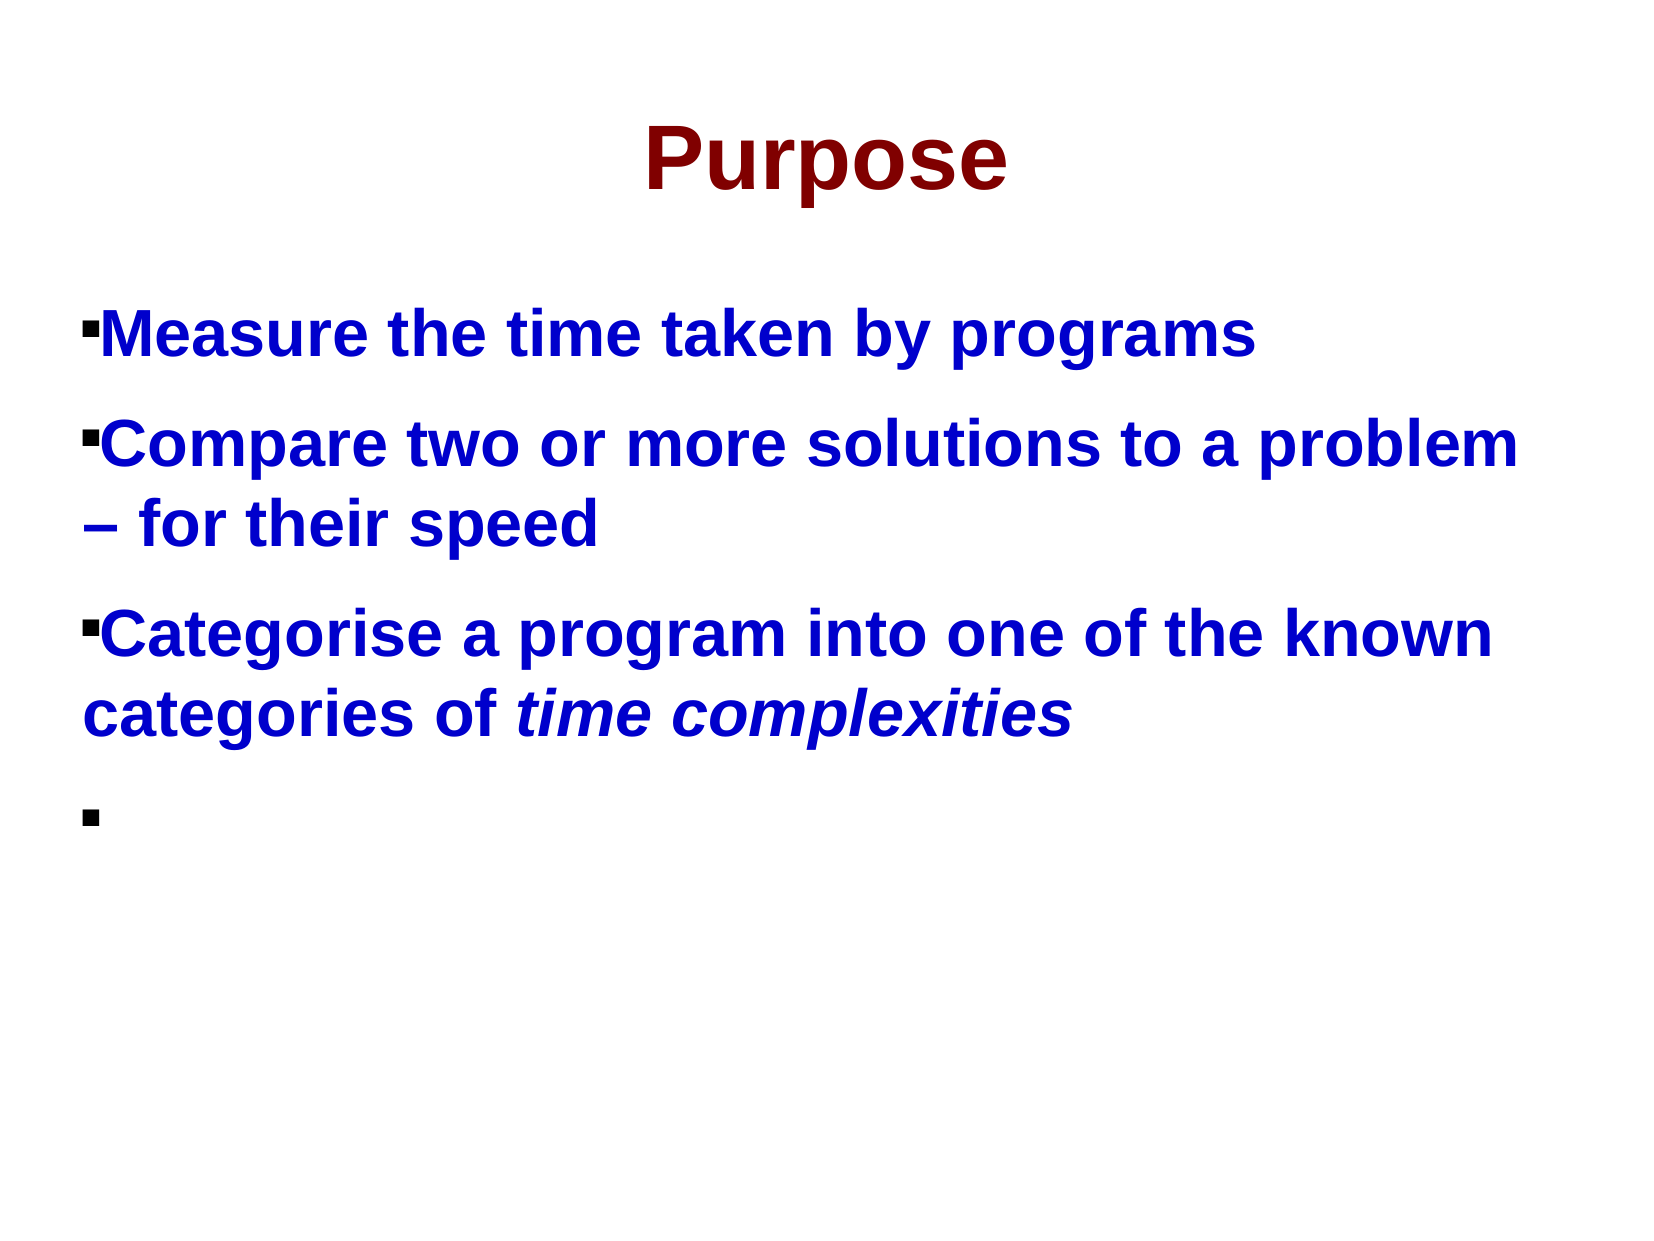

# Purpose
Measure the time taken by programs
Compare two or more solutions to a problem – for their speed
Categorise a program into one of the known categories of time complexities